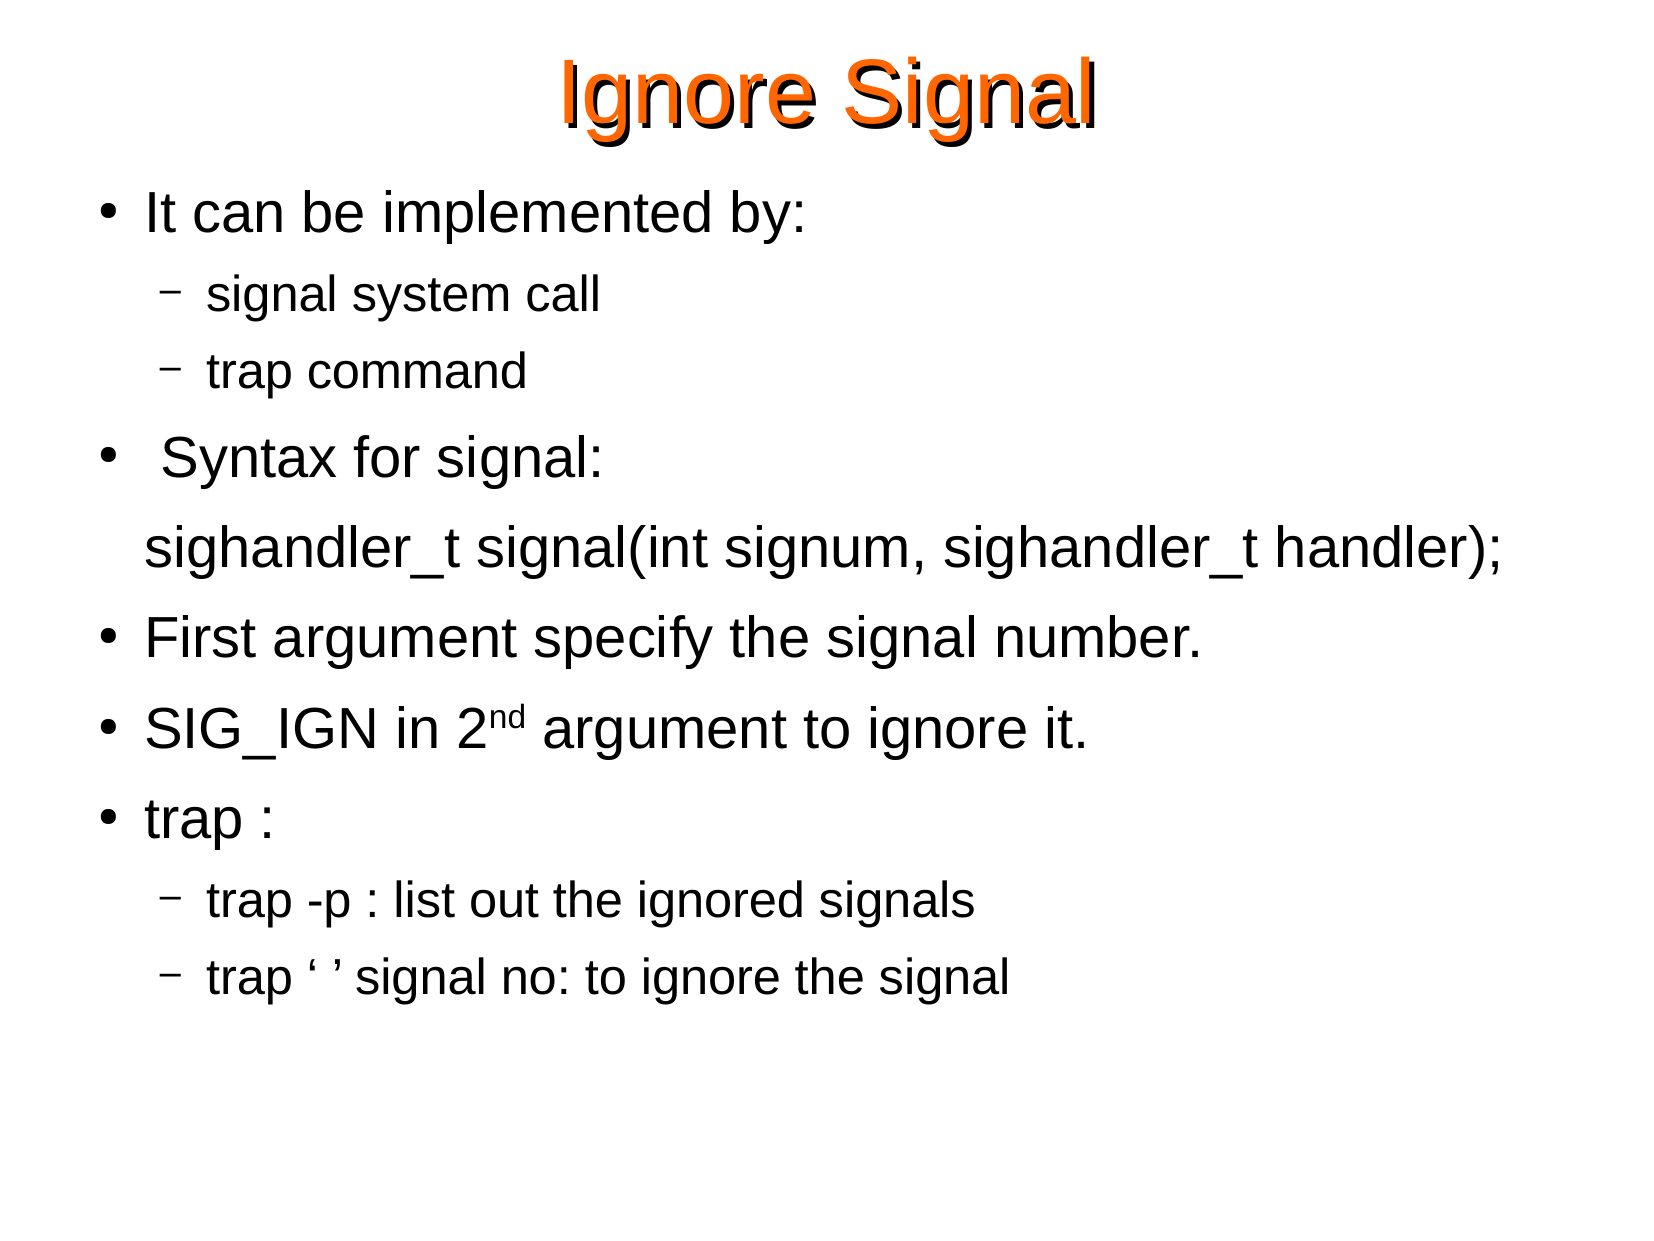

# Ignore Signal
It can be implemented by:
signal system call
trap command
 Syntax for signal:
sighandler_t signal(int signum, sighandler_t handler);
First argument specify the signal number.
SIG_IGN in 2nd argument to ignore it.
trap :
trap -p : list out the ignored signals
trap ‘ ’ signal no: to ignore the signal